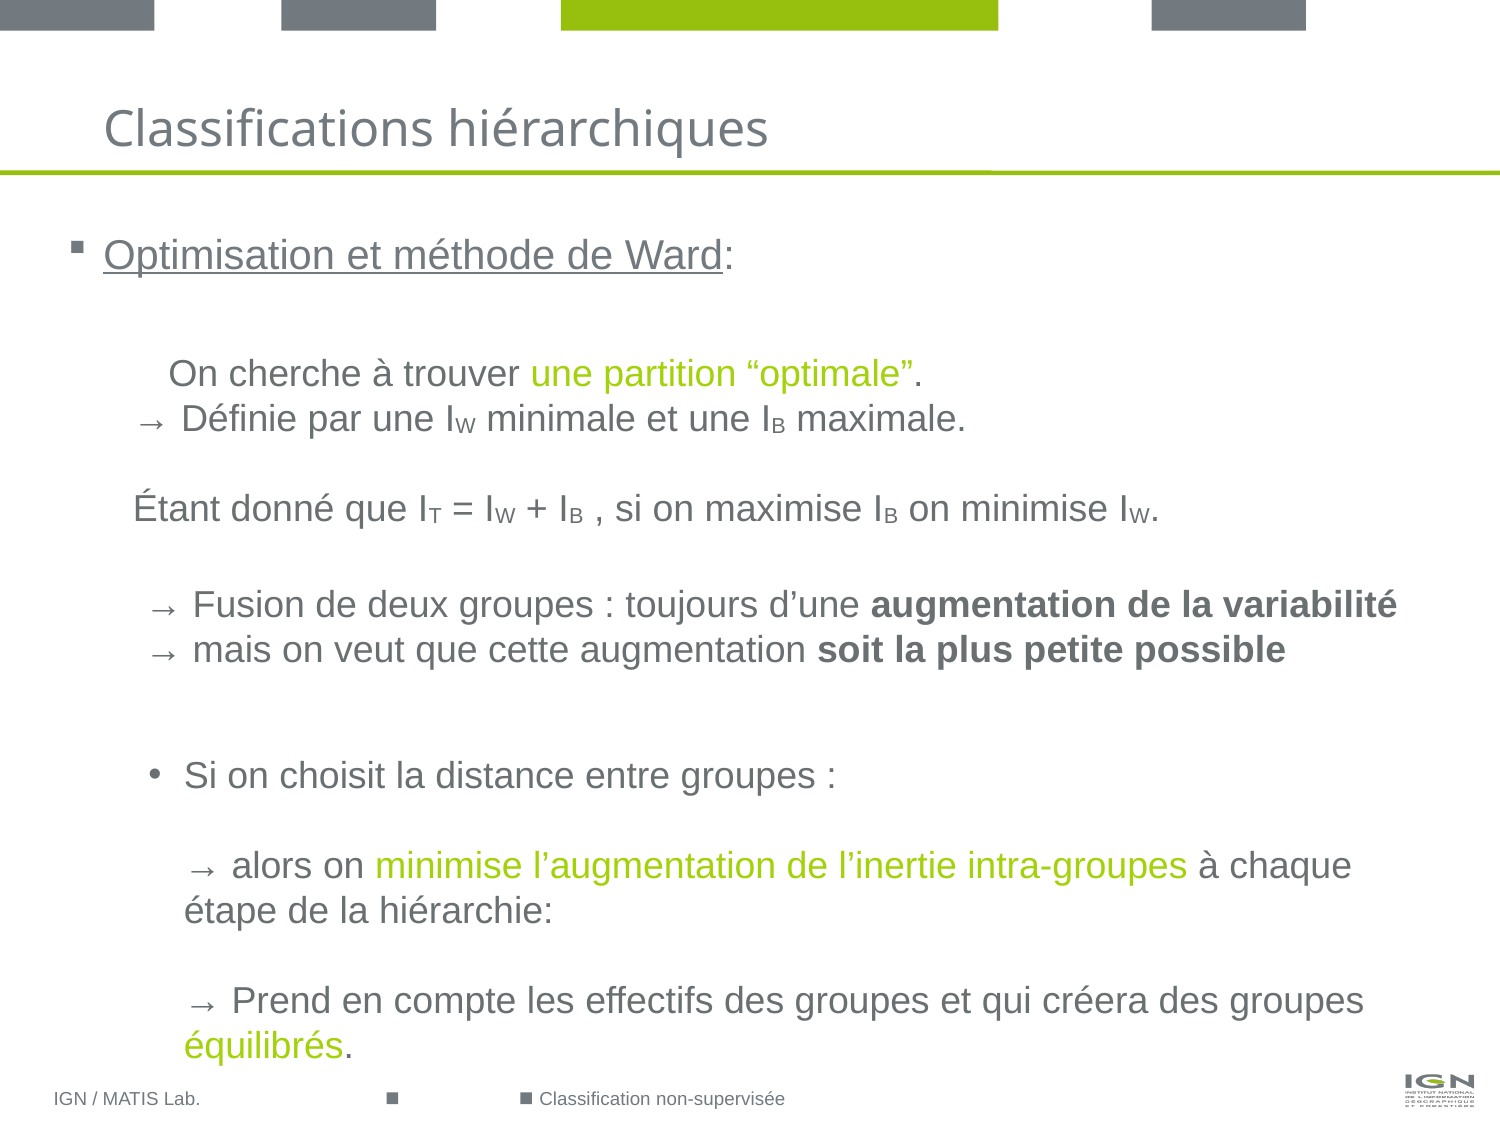

Classifications hiérarchiques
Optimisation et méthode de Ward:
On cherche à trouver une partition “optimale”.
→ Définie par une IW minimale et une IB maximale.
Étant donné que IT = IW + IB , si on maximise IB on minimise IW.
→ Fusion de deux groupes : toujours d’une augmentation de la variabilité
→ mais on veut que cette augmentation soit la plus petite possible
Si on choisit la distance entre groupes :
→ alors on minimise l’augmentation de l’inertie intra-groupes à chaque
étape de la hiérarchie:
→ Prend en compte les effectifs des groupes et qui créera des groupes équilibrés.
IGN / MATIS Lab.
Classification non-supervisée